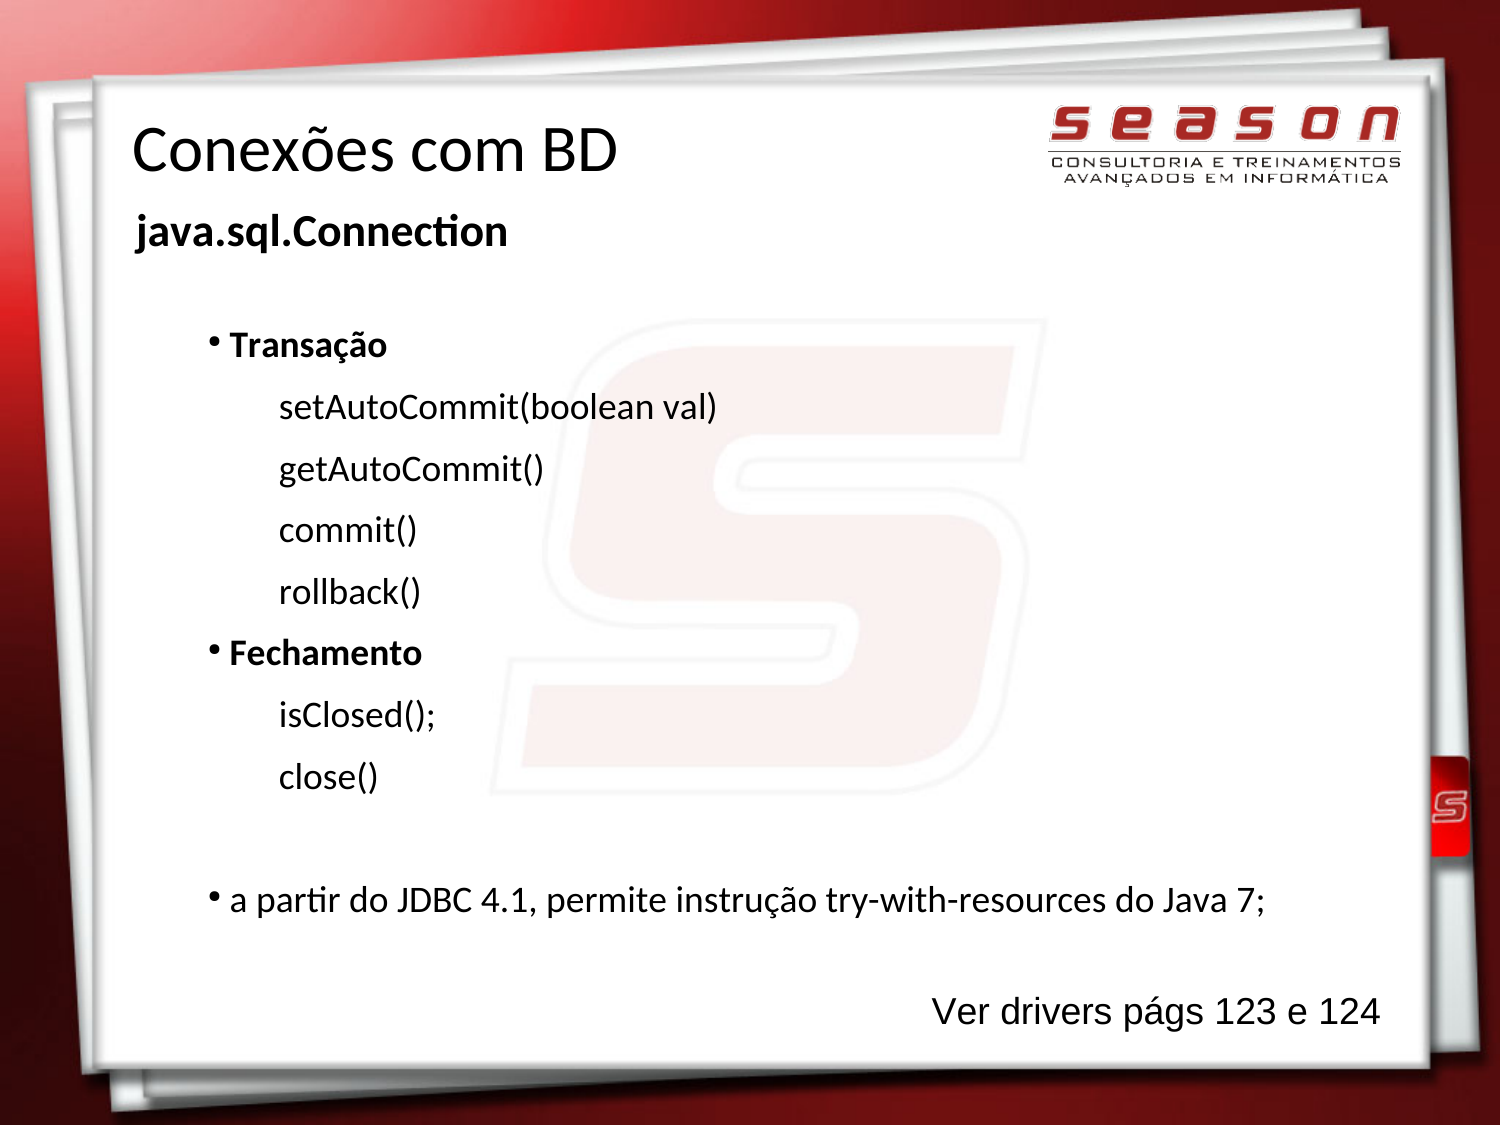

# Conexões com BD
java.sql.Connection
 Transação
setAutoCommit(boolean val)
getAutoCommit()
commit()
rollback()
 Fechamento
isClosed();
close()
 a partir do JDBC 4.1, permite instrução try-with-resources do Java 7;
Ver drivers págs 123 e 124